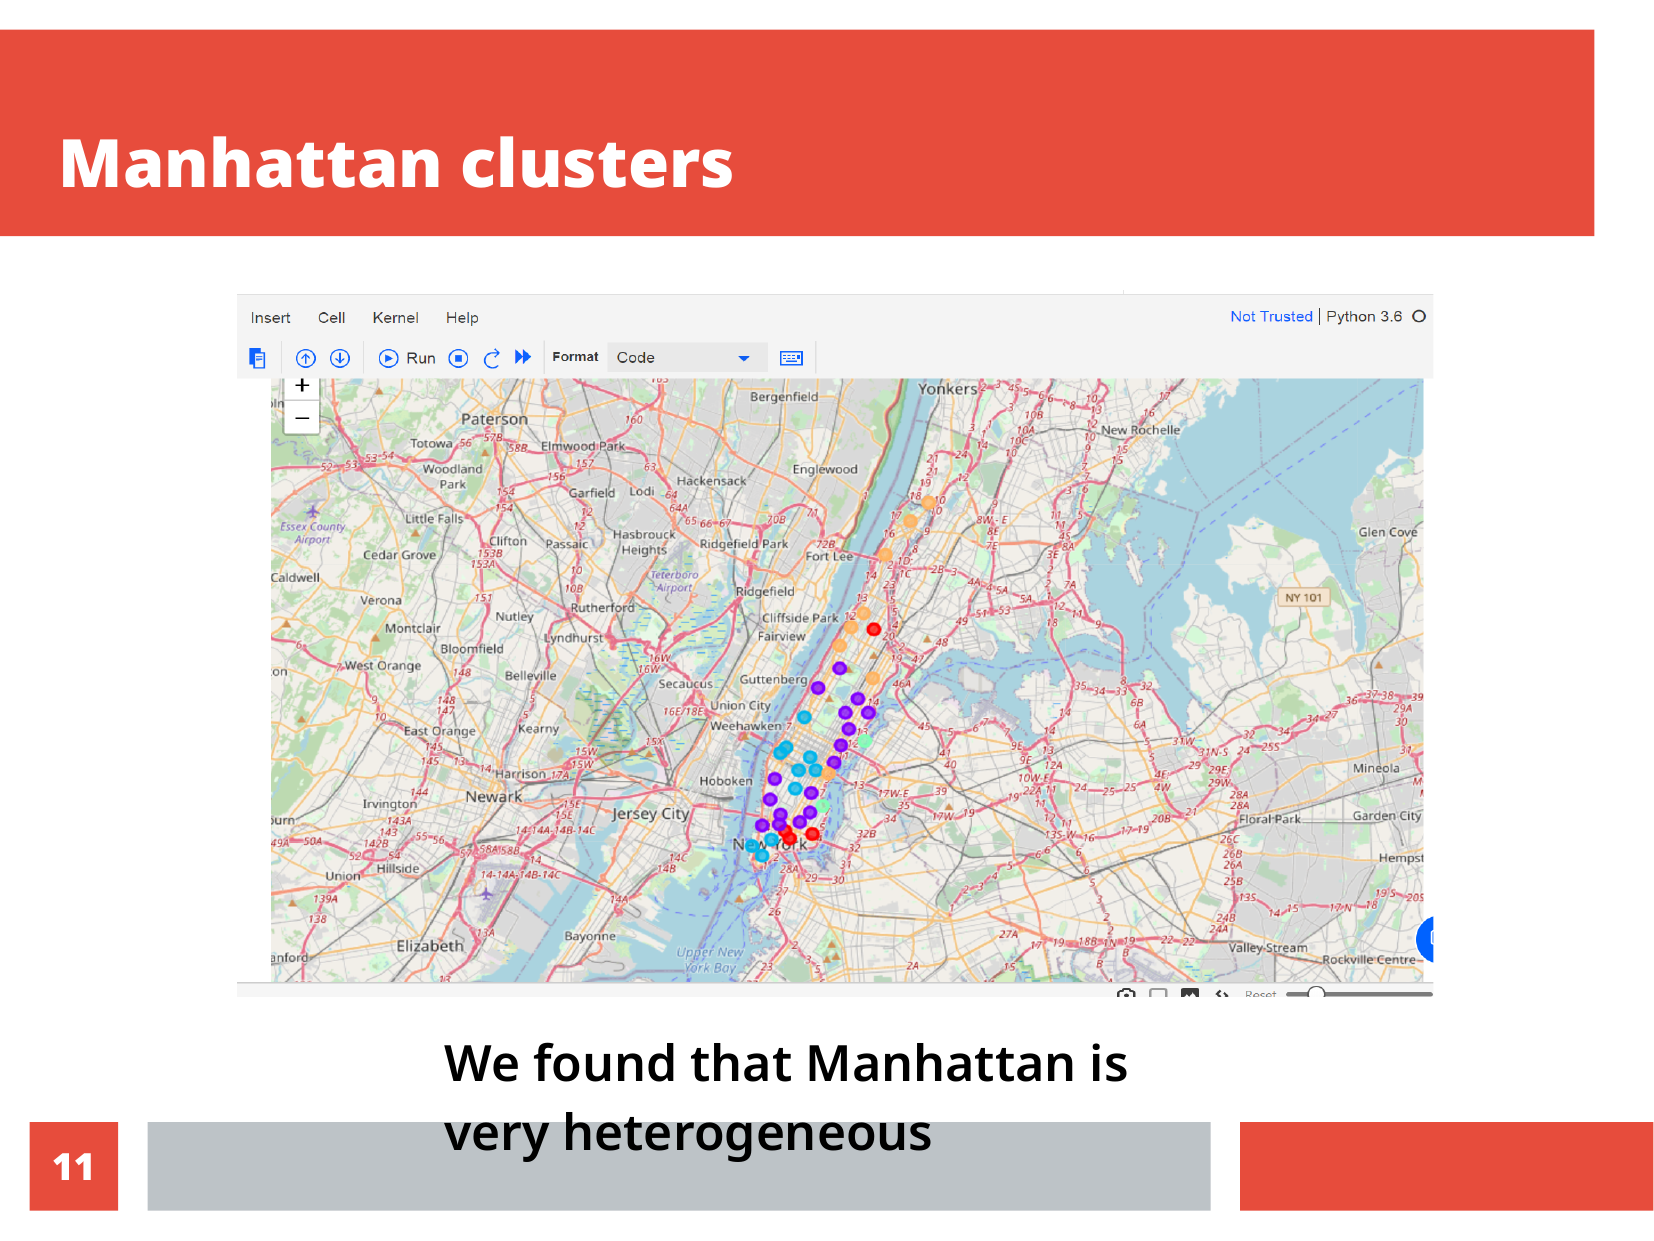

# Manhattan clusters
We found that Manhattan is very heterogeneous
11